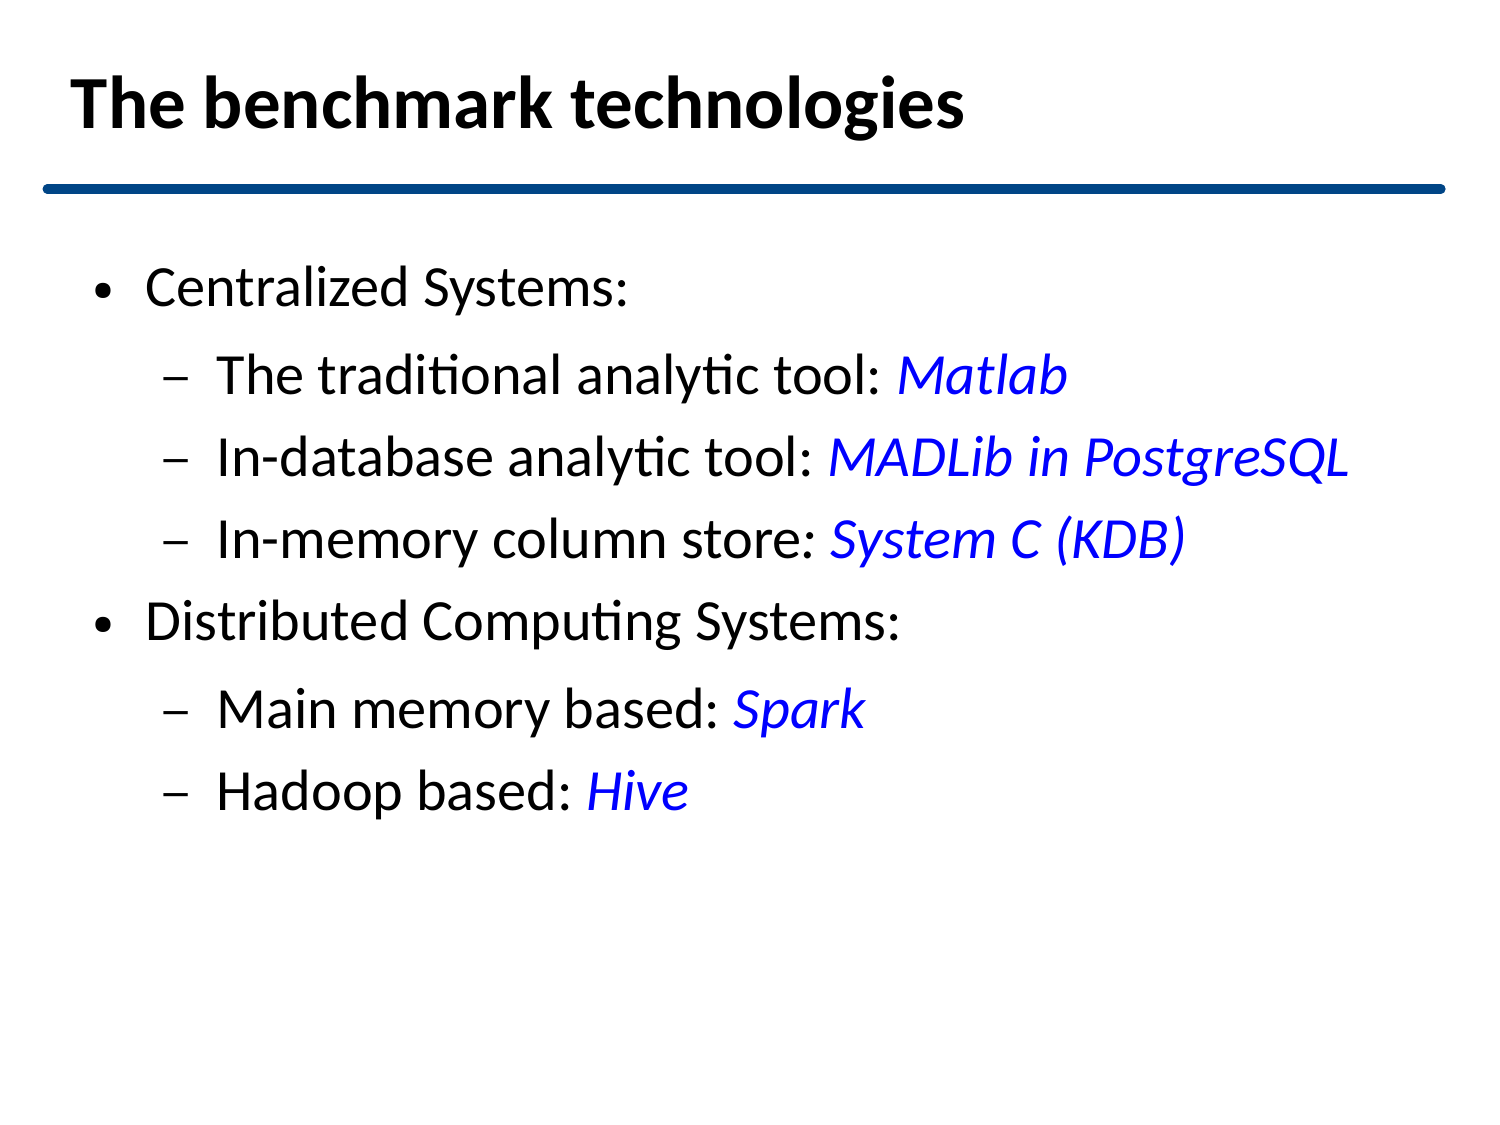

# The benchmark technologies
Centralized Systems:
The traditional analytic tool: Matlab
In-database analytic tool: MADLib in PostgreSQL
In-memory column store: System C (KDB)
Distributed Computing Systems:
Main memory based: Spark
Hadoop based: Hive